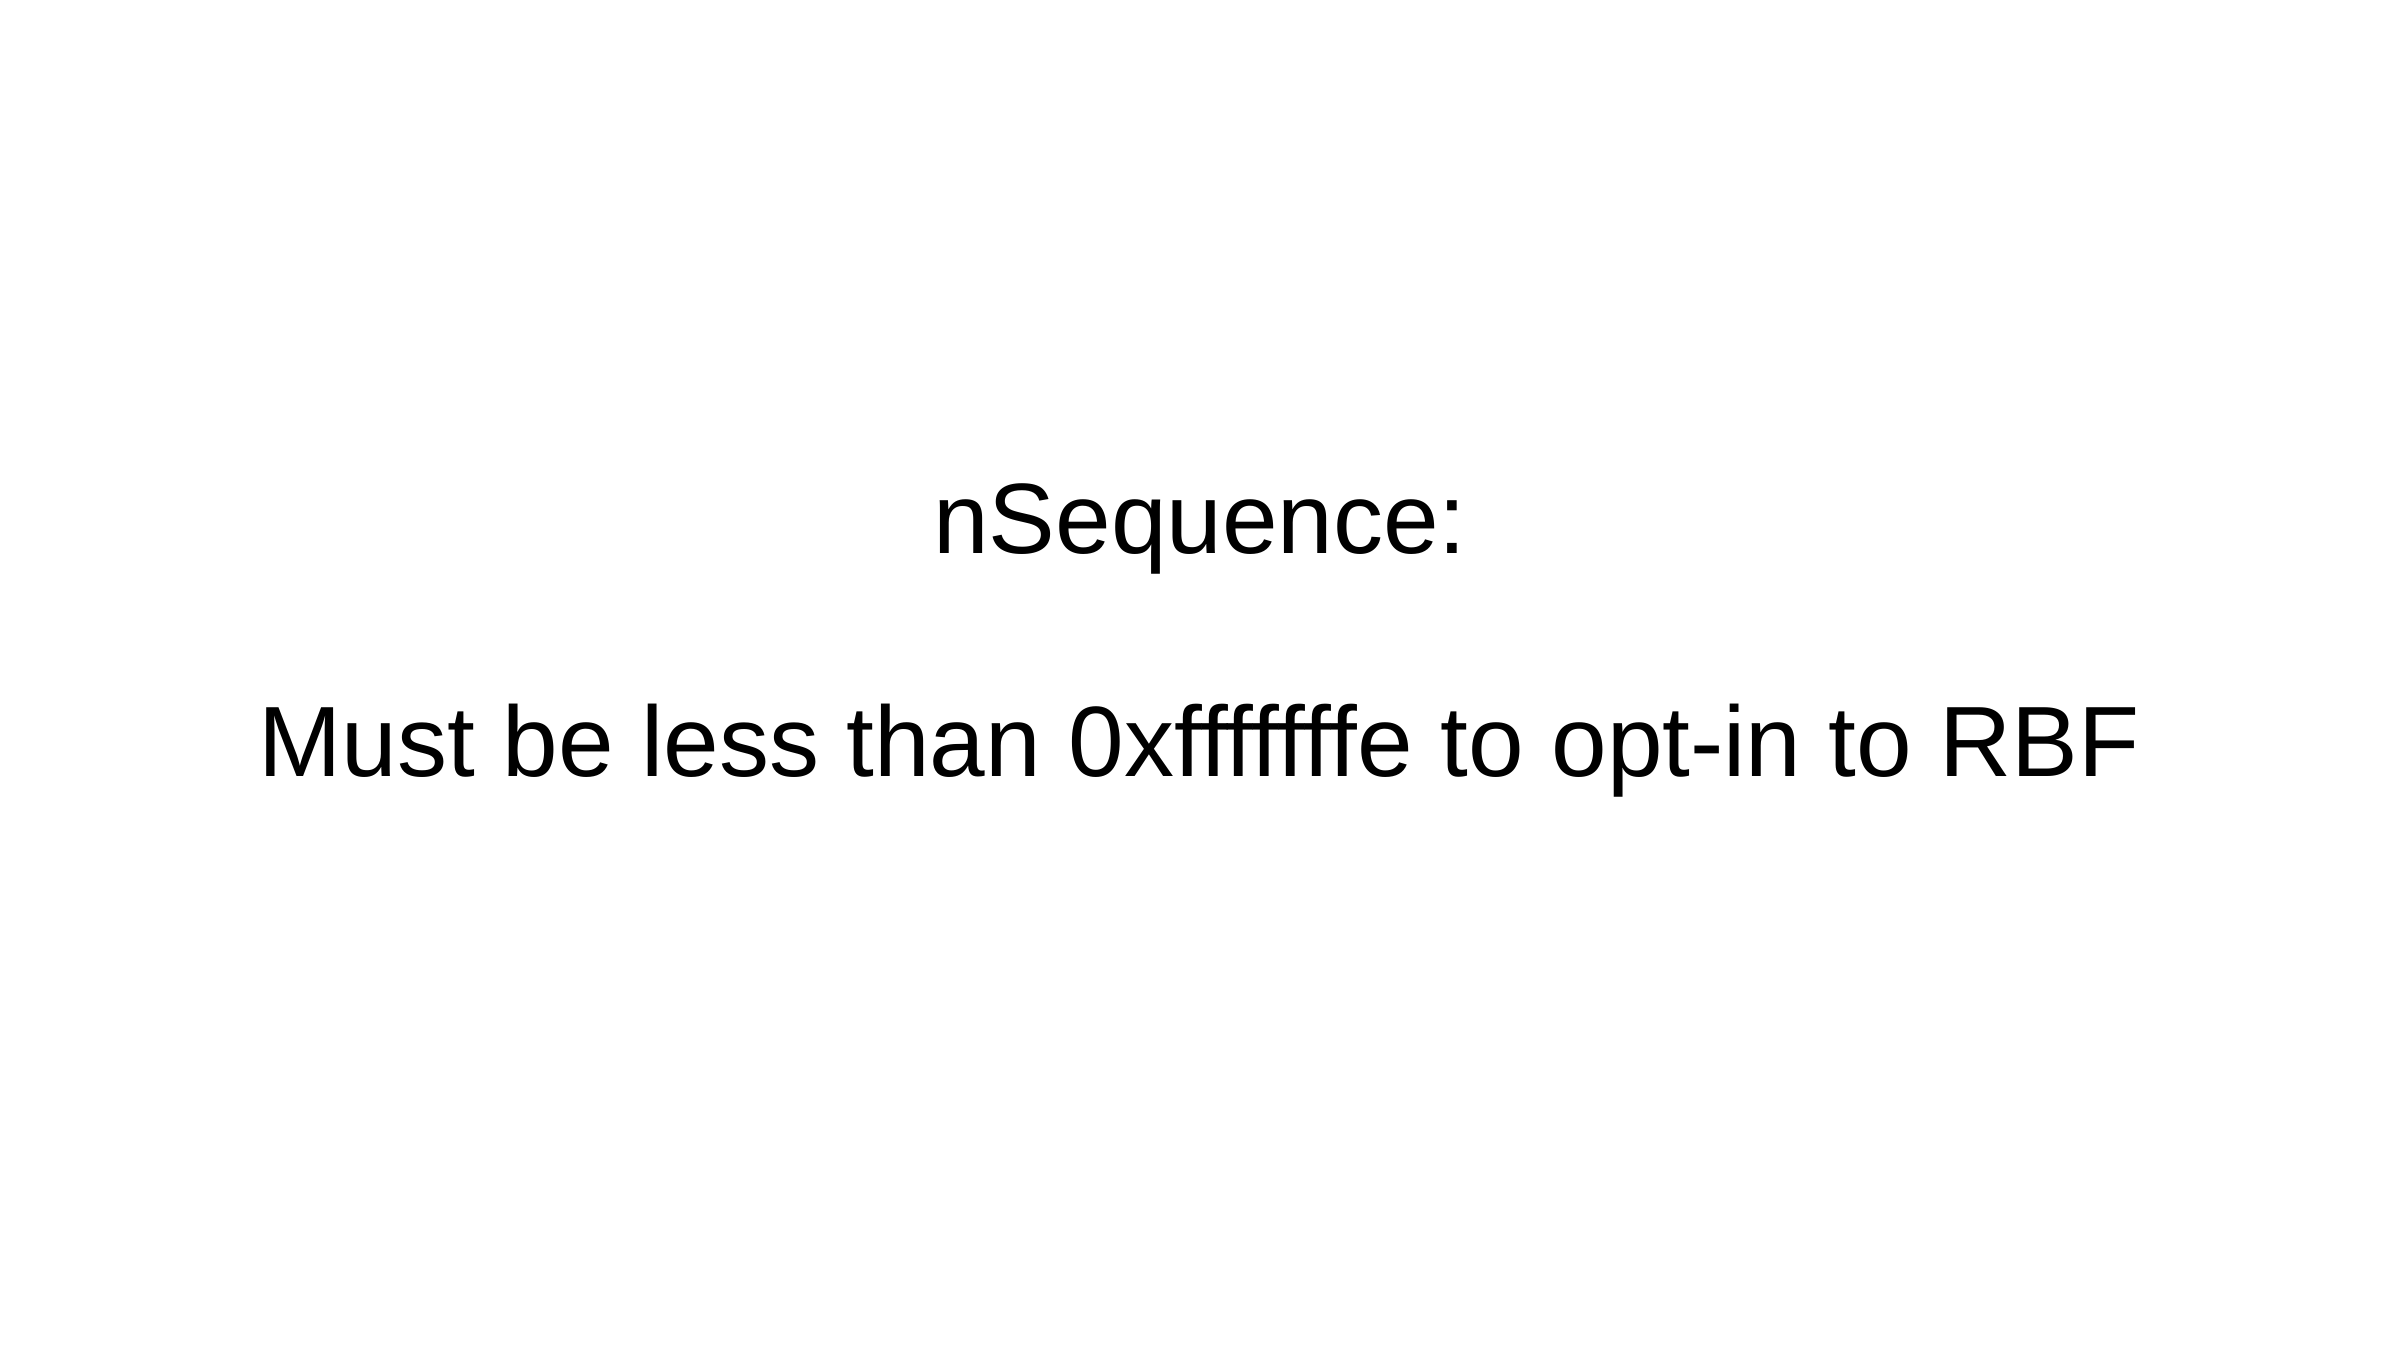

# nSequence:
Must be less than 0xfffffffe to opt-in to RBF